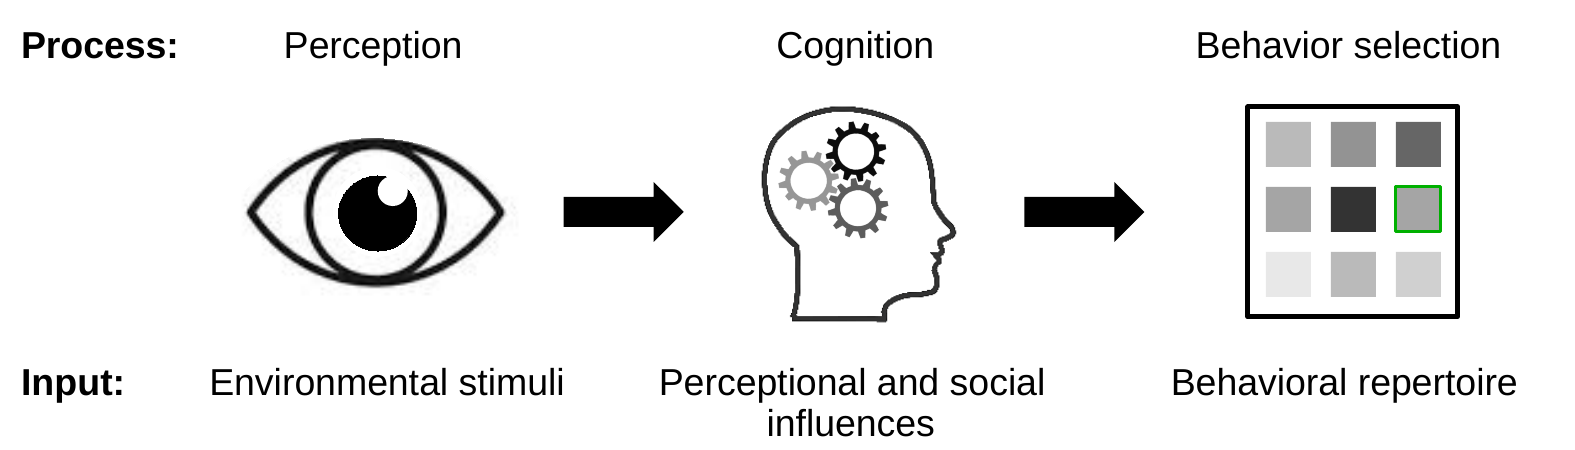

Process: Perception Cognition Behavior selection
Input: Environmental stimuli Perceptional and social Behavioral repertoire
 influences